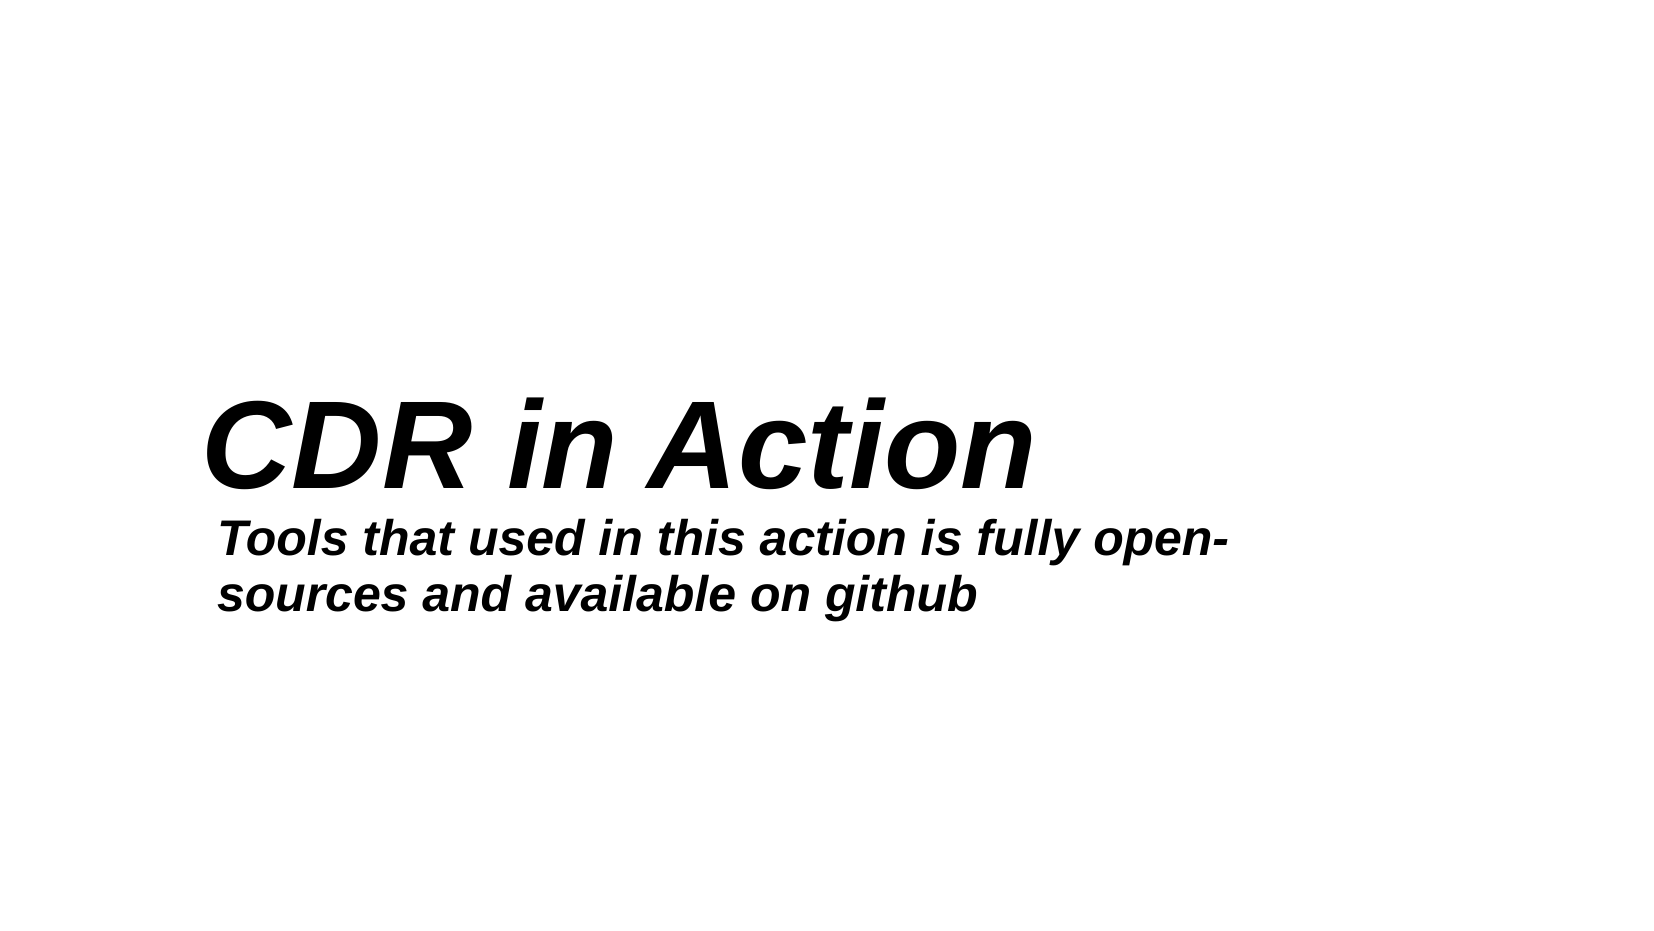

CDR in Action
Tools that used in this action is fully open-sources and available on github